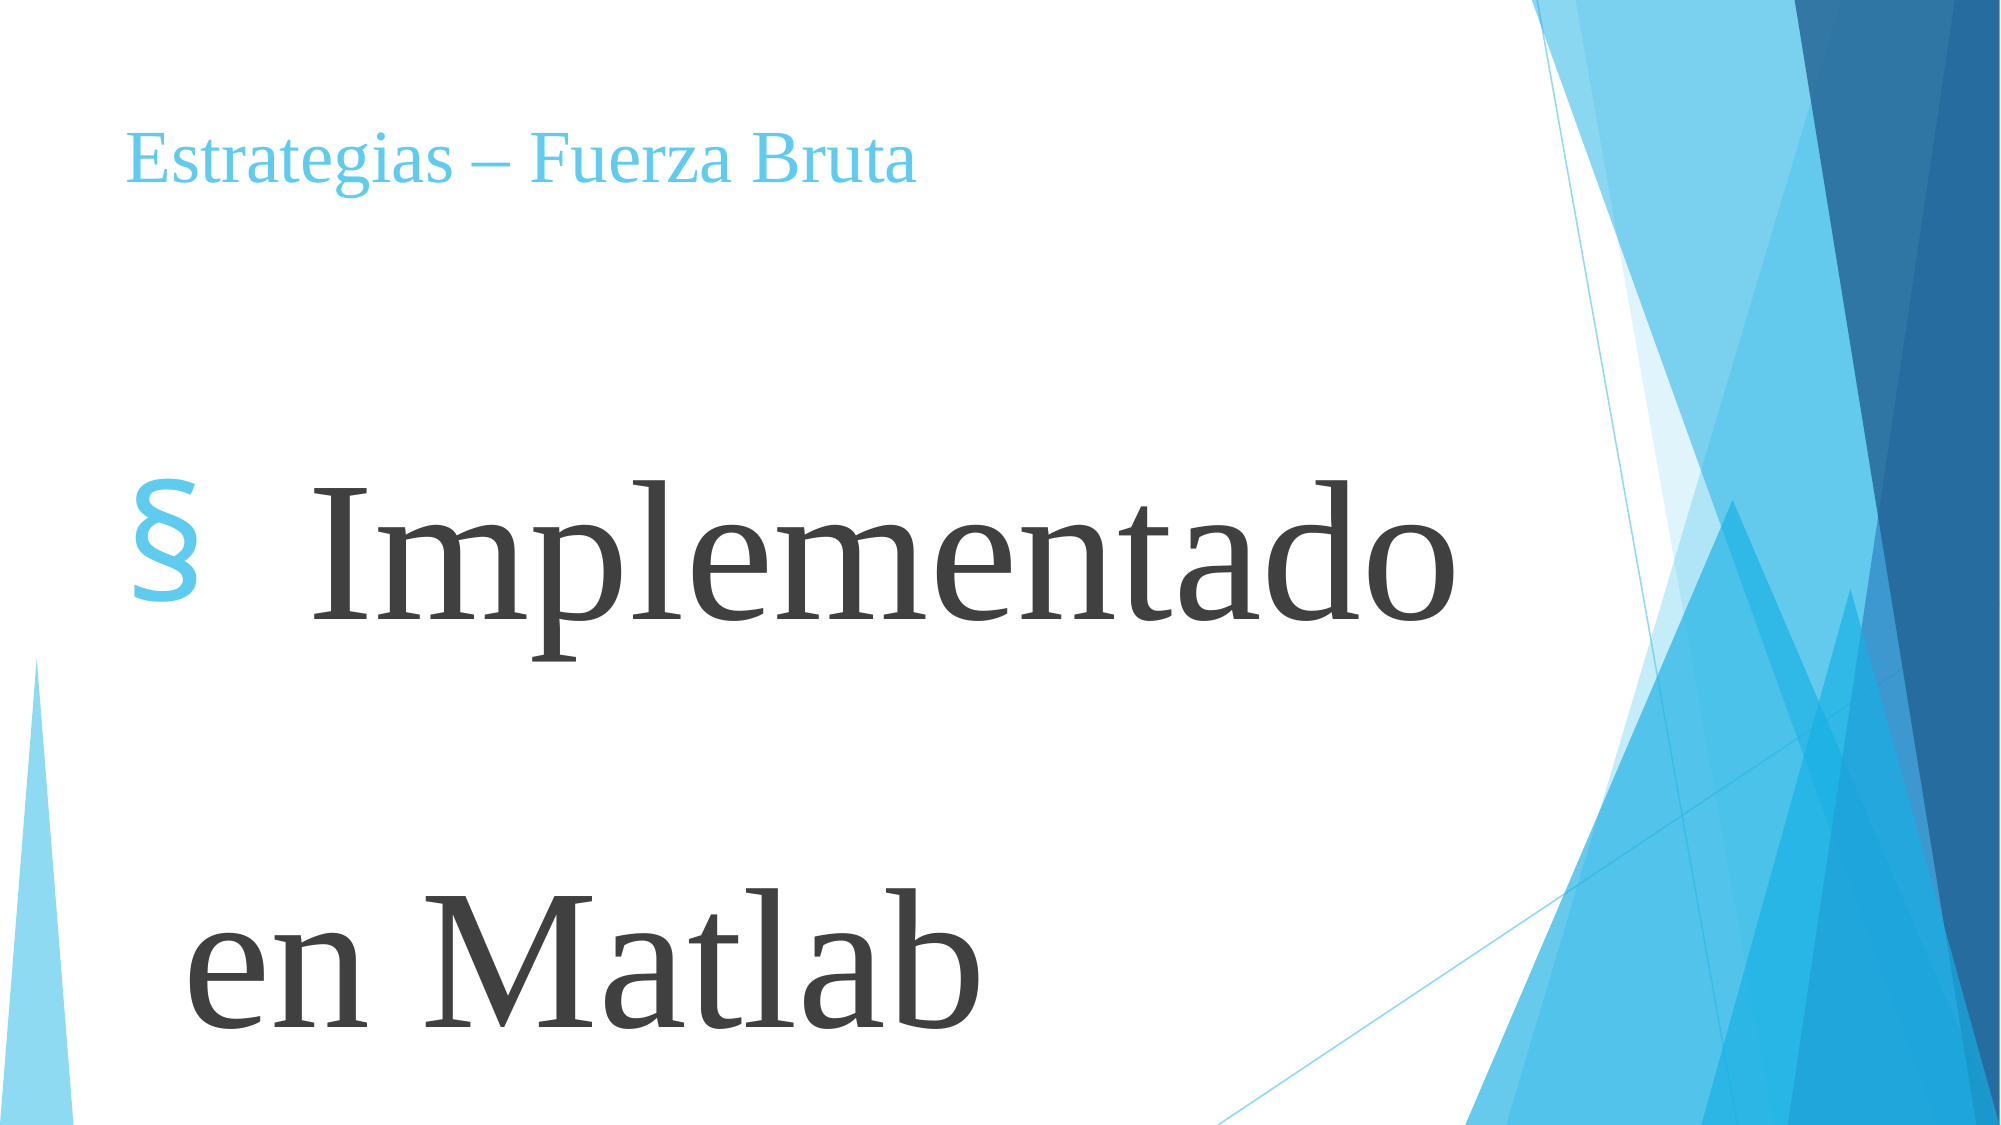

# Estrategias – Fuerza Bruta
 Implementado en Matlab mediante bucles anidados
 Comprueba todas las combinaciones posibles de desarrollos
 Características:
Alto número de iteraciones (decenas de millones)
Tiempo de ejecución muy elevado (horas)
Asegura que encontremos la mejor solución